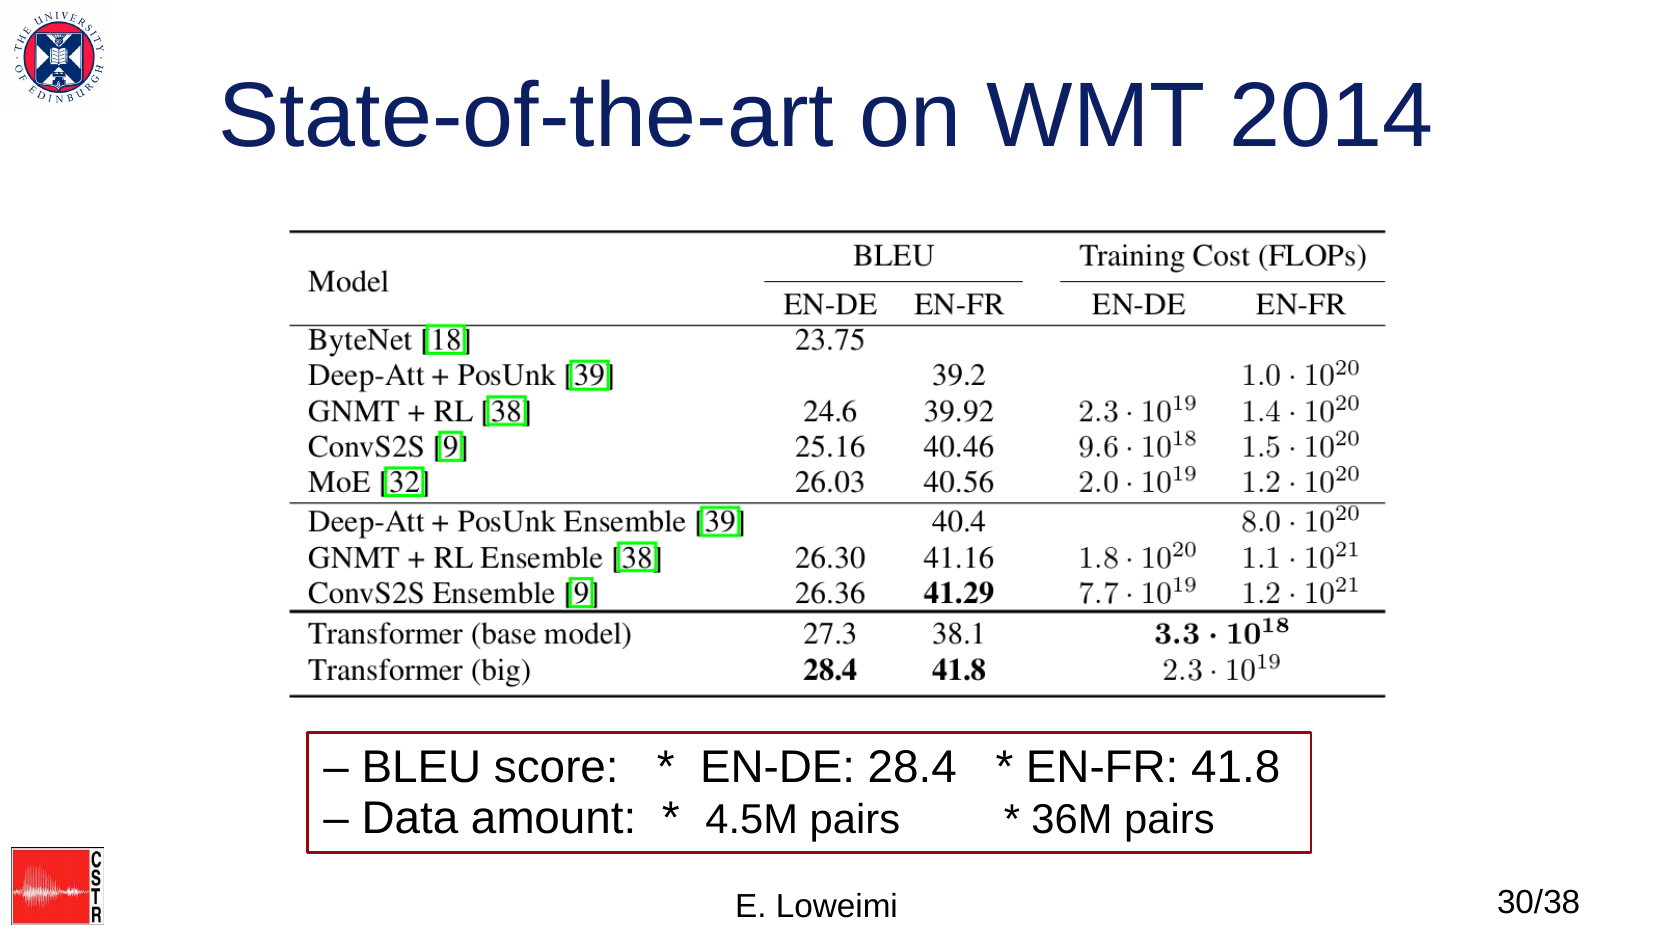

# State-of-the-art on WMT 2014
– BLEU score: * EN-DE: 28.4 * EN-FR: 41.8
– Data amount: * 4.5M pairs * 36M pairs
30/38
E. Loweimi